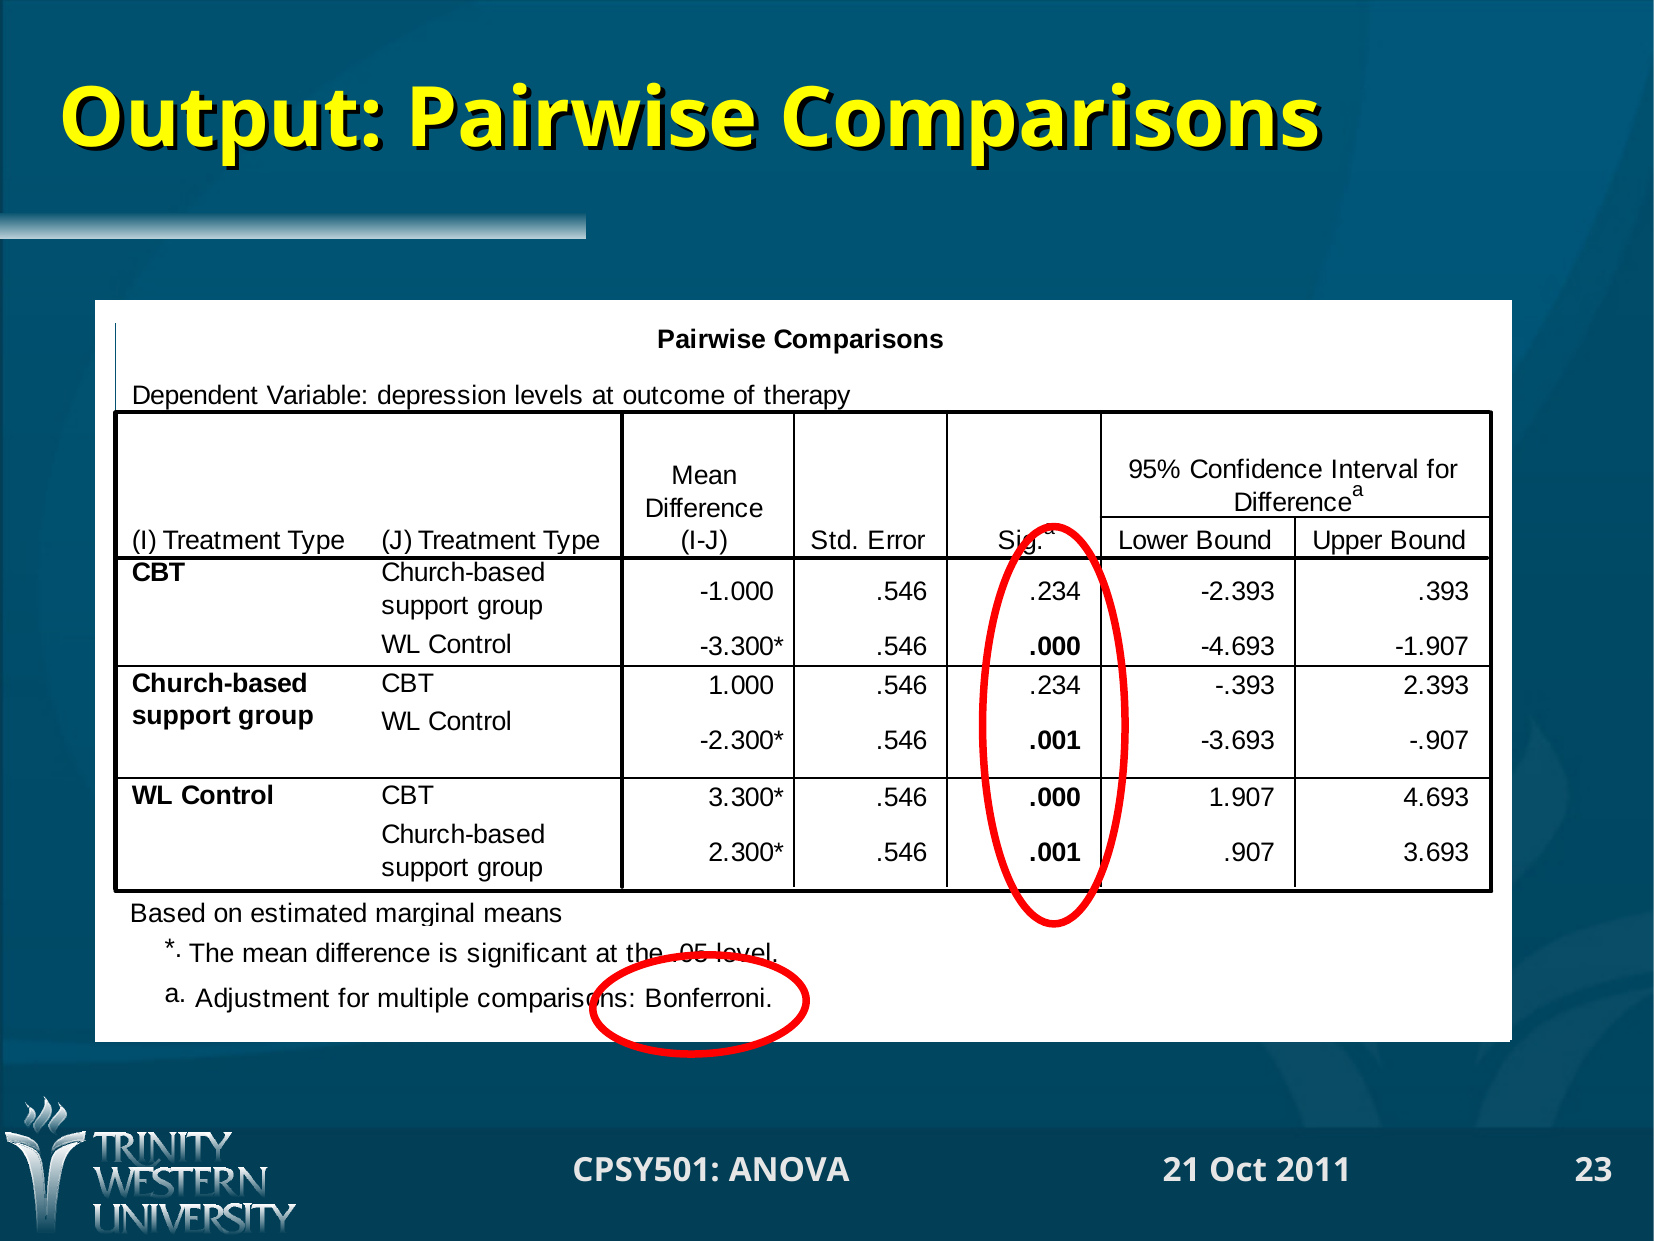

# Output: Pairwise Comparisons
CPSY501: ANOVA
21 Oct 2011
23